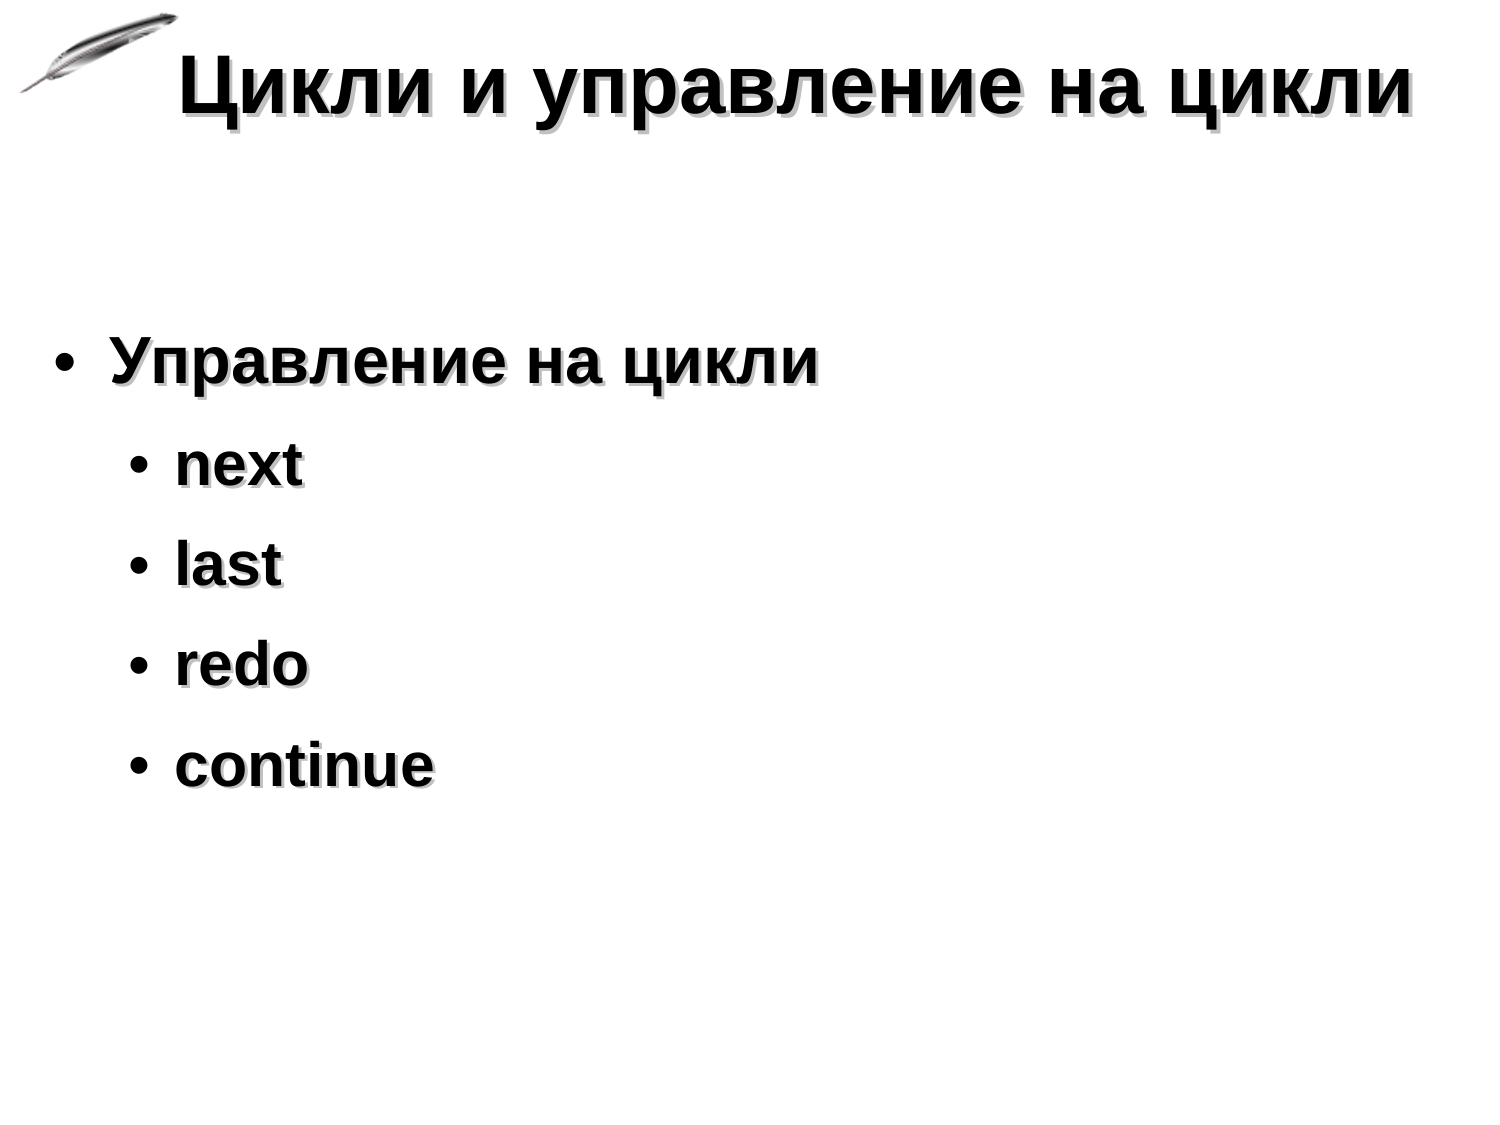

# Цикли и управление на цикли
Управление на цикли
next
last
redo
continue